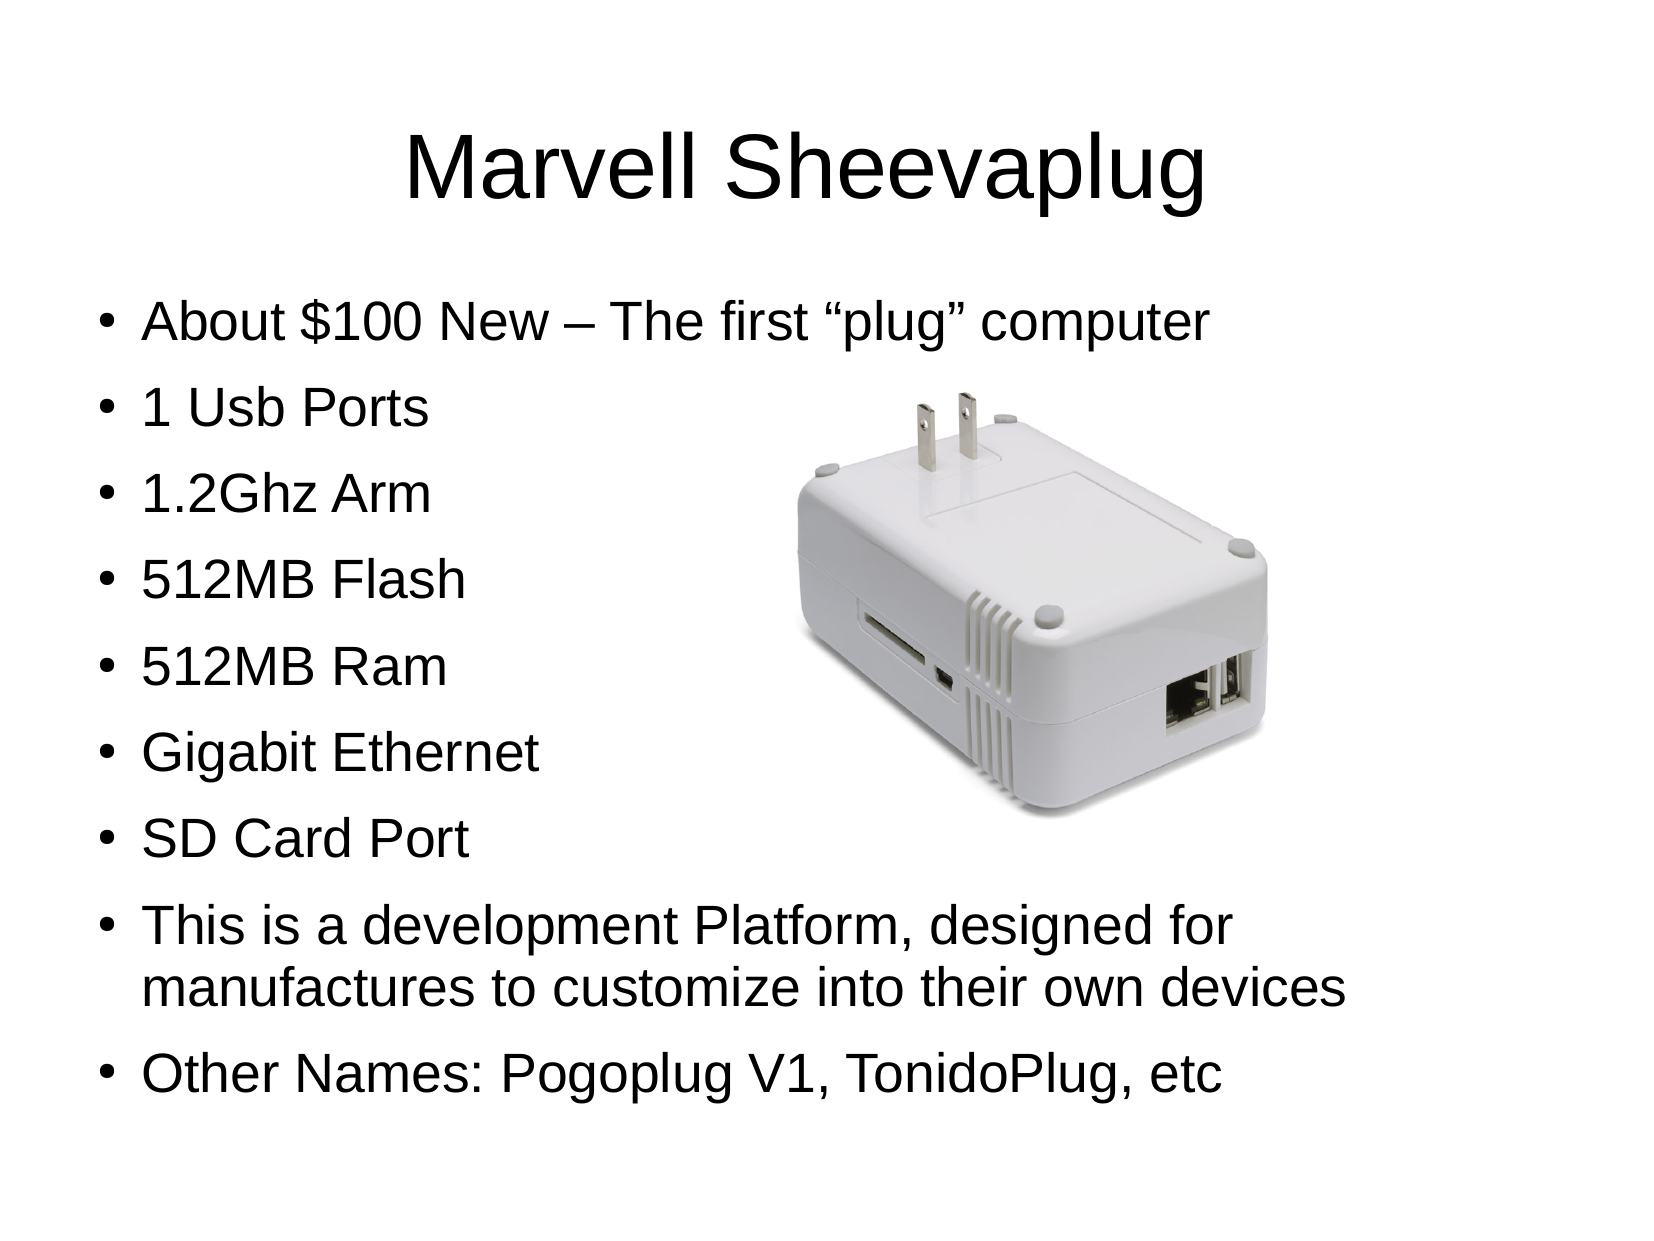

# Marvell Sheevaplug
About $100 New – The first “plug” computer
1 Usb Ports
1.2Ghz Arm
512MB Flash
512MB Ram
Gigabit Ethernet
SD Card Port
This is a development Platform, designed for manufactures to customize into their own devices
Other Names: Pogoplug V1, TonidoPlug, etc